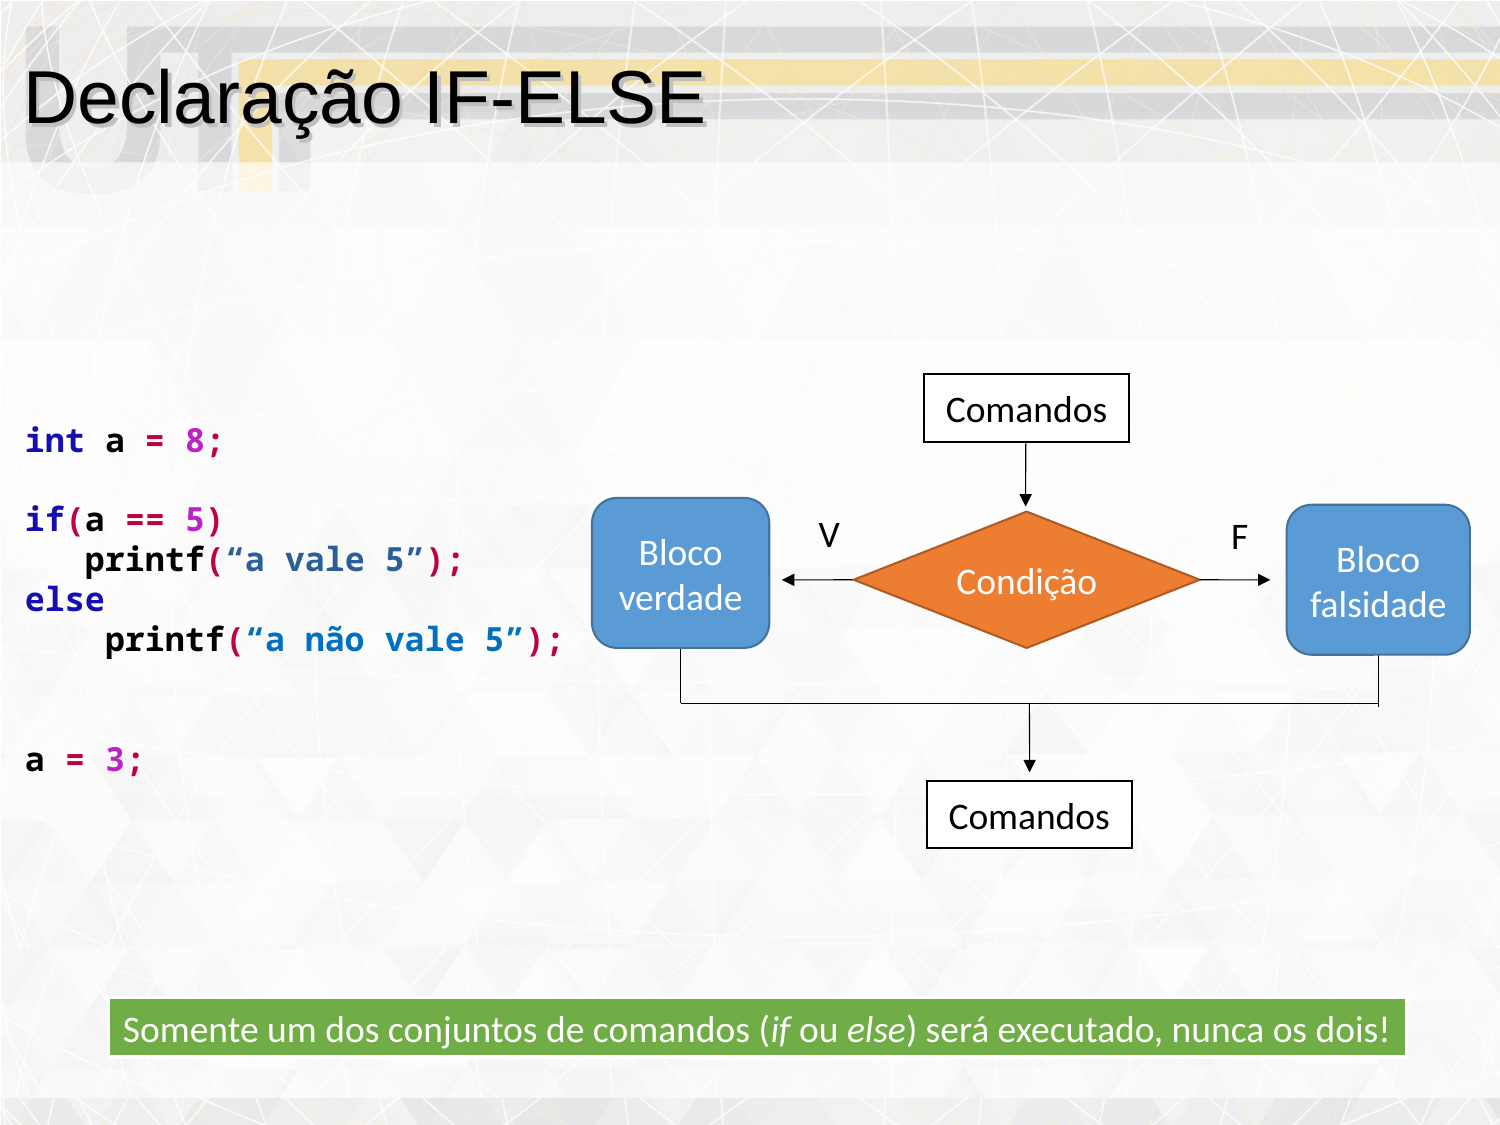

# Declaração IF-ELSE
Comandos
int a = 8;
if(a == 5)
 printf(“a vale 5”);
else
 printf(“a não vale 5”);
a = 3;
Bloco verdade
V
F
Bloco falsidade
Condição
Comandos
Somente um dos conjuntos de comandos (if ou else) será executado, nunca os dois!